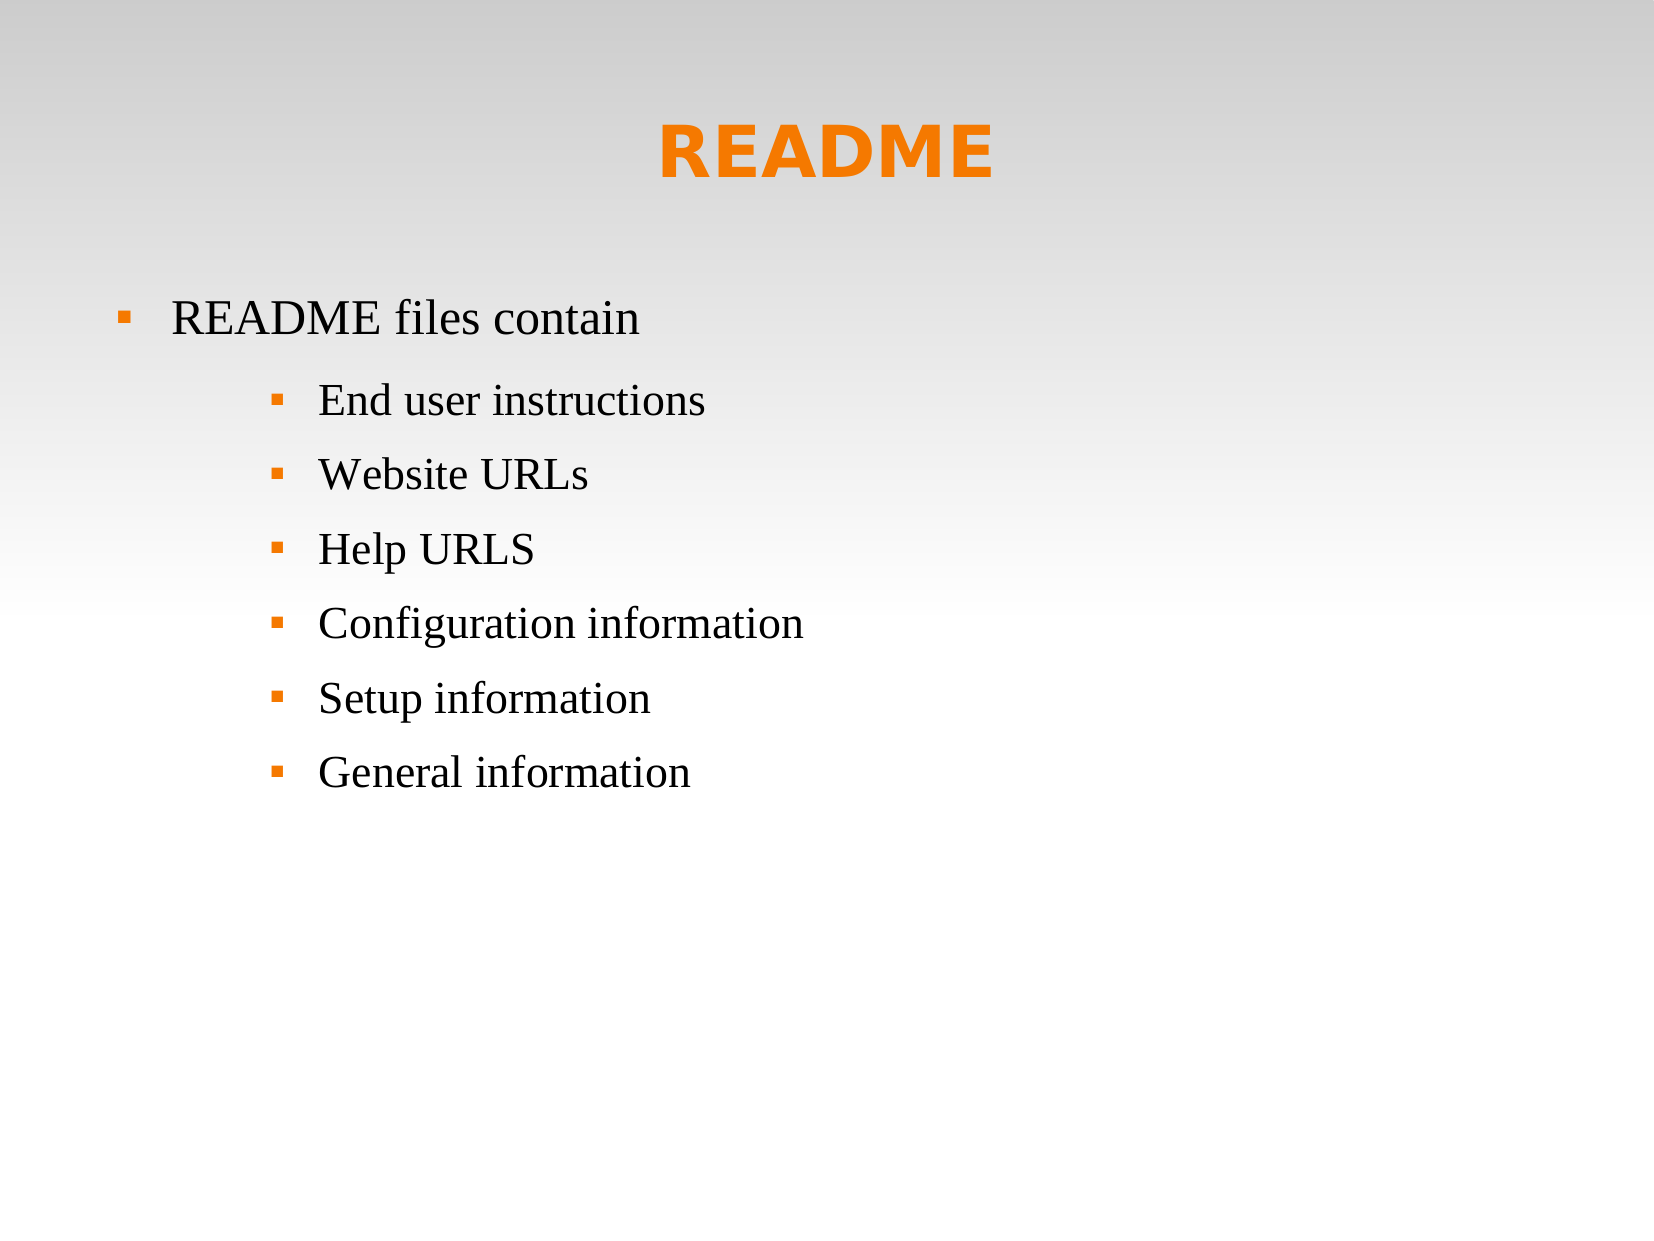

# README
README files contain
End user instructions
Website URLs
Help URLS
Configuration information
Setup information
General information